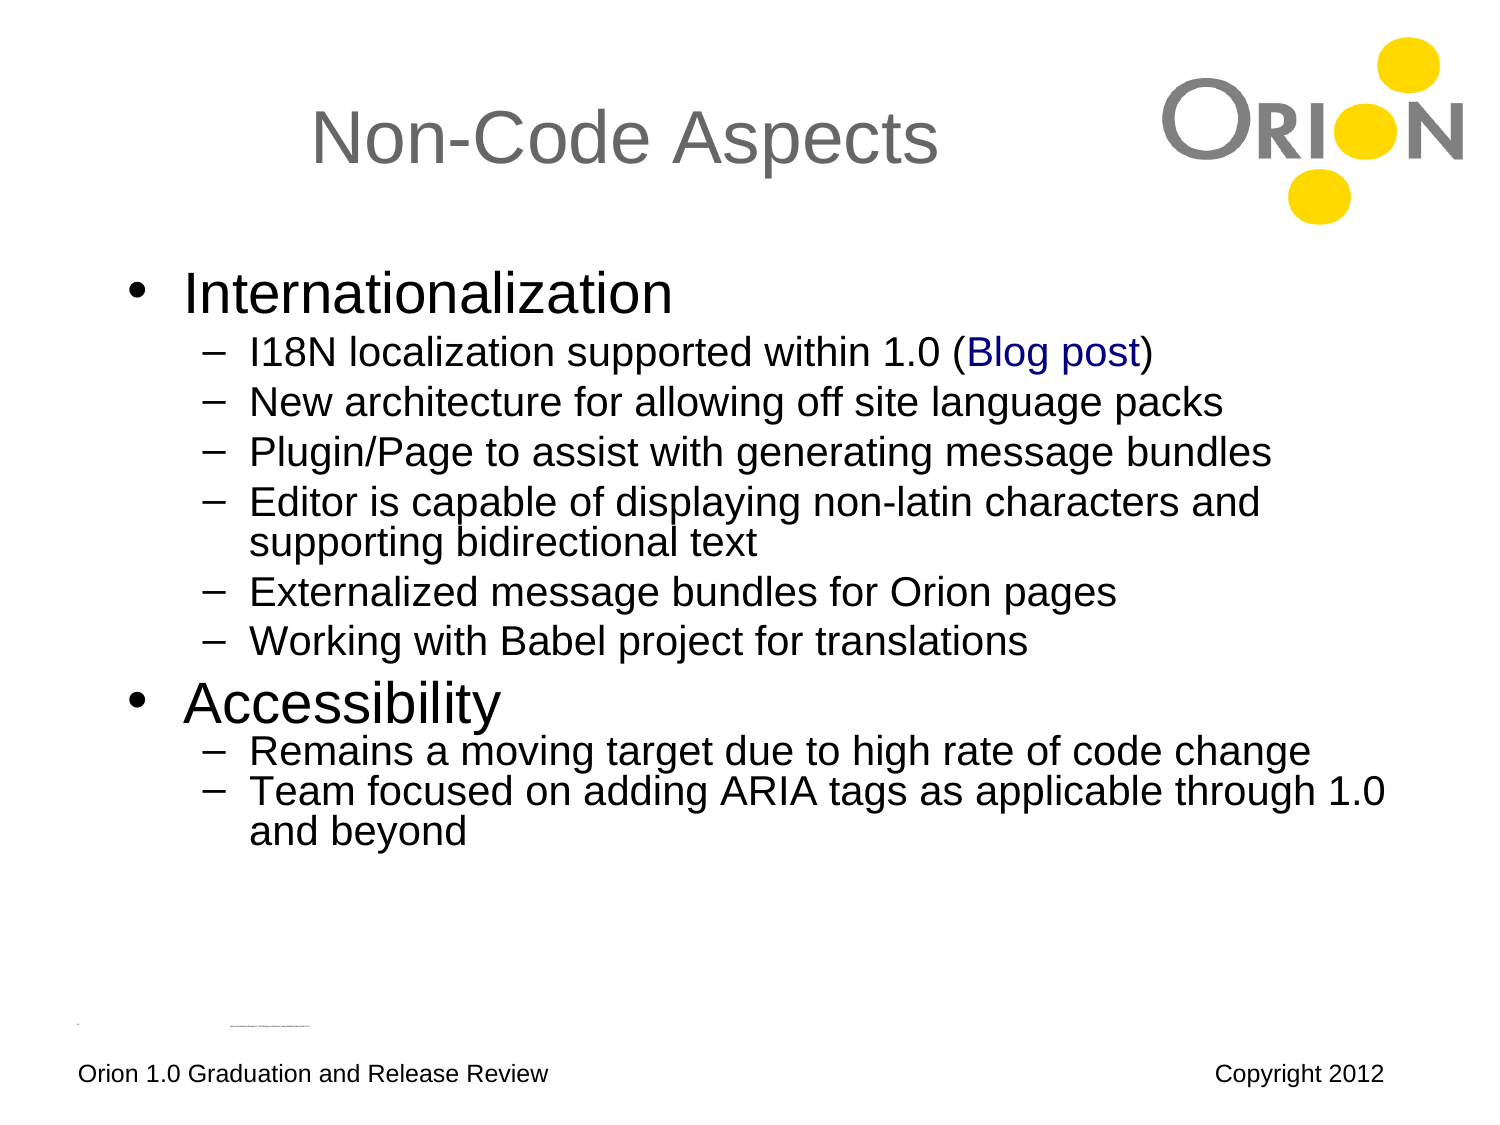

# Non-Code Aspects
Internationalization
I18N localization supported within 1.0 (Blog post)
New architecture for allowing off site language packs
Plugin/Page to assist with generating message bundles
Editor is capable of displaying non-latin characters and supporting bidirectional text
Externalized message bundles for Orion pages
Working with Babel project for translations
Accessibility
Remains a moving target due to high rate of code change
Team focused on adding ARIA tags as applicable through 1.0 and beyond
14
Copyright 2011